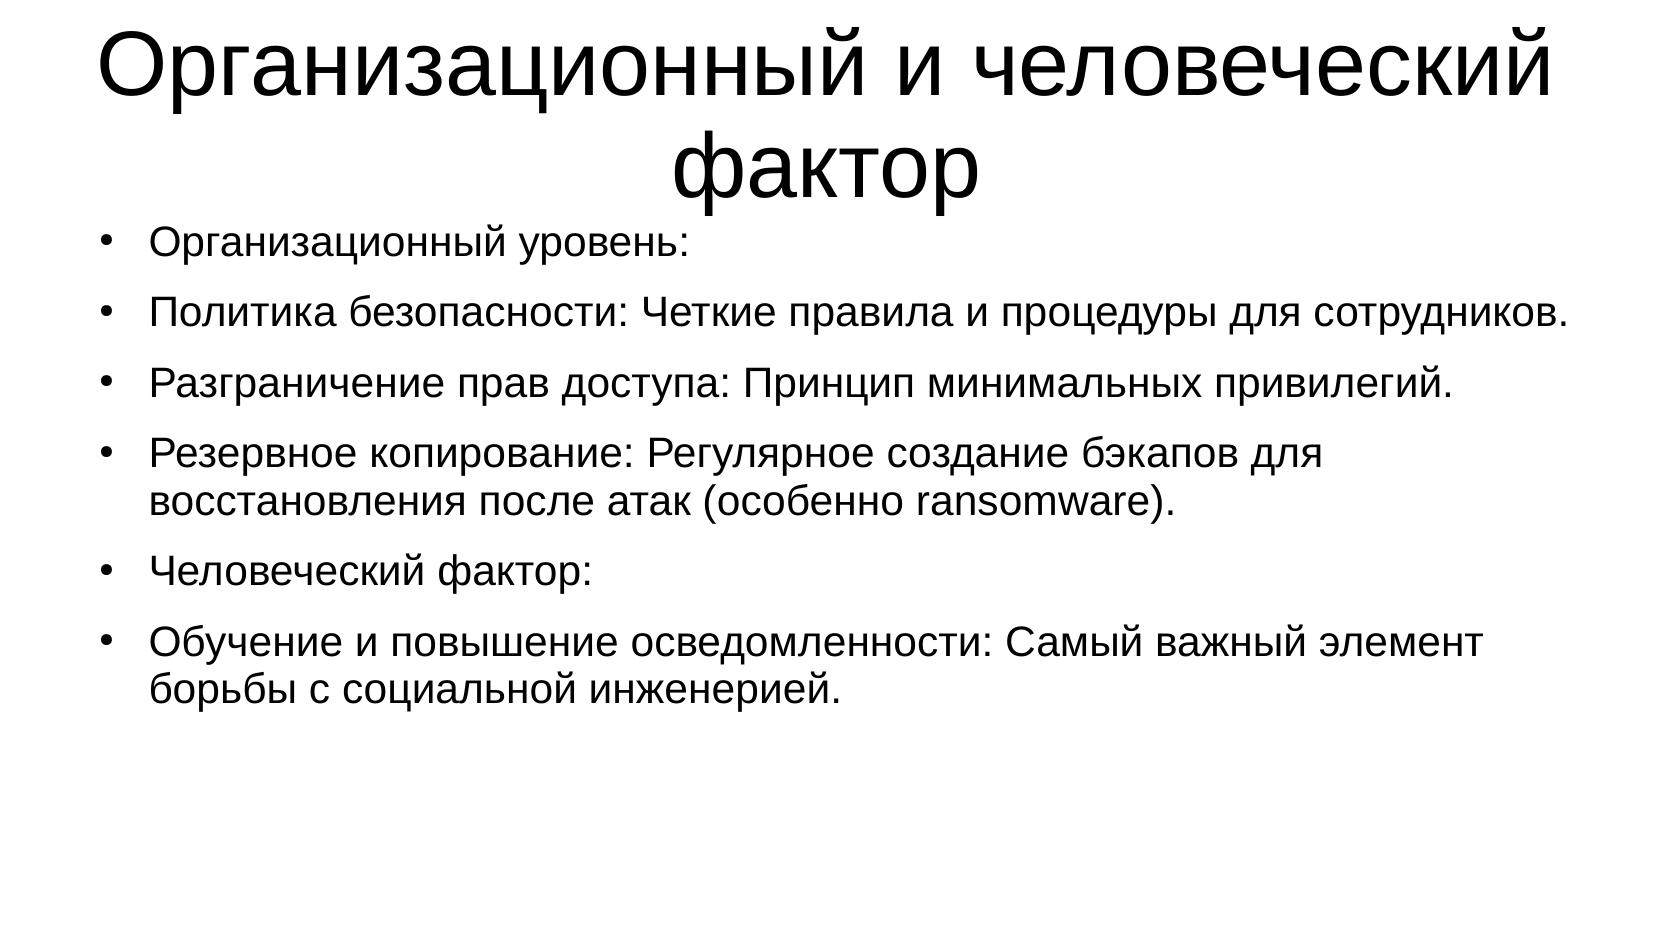

# Организационный и человеческий фактор
Организационный уровень:
Политика безопасности: Четкие правила и процедуры для сотрудников.
Разграничение прав доступа: Принцип минимальных привилегий.
Резервное копирование: Регулярное создание бэкапов для восстановления после атак (особенно ransomware).
Человеческий фактор:
Обучение и повышение осведомленности: Самый важный элемент борьбы с социальной инженерией.